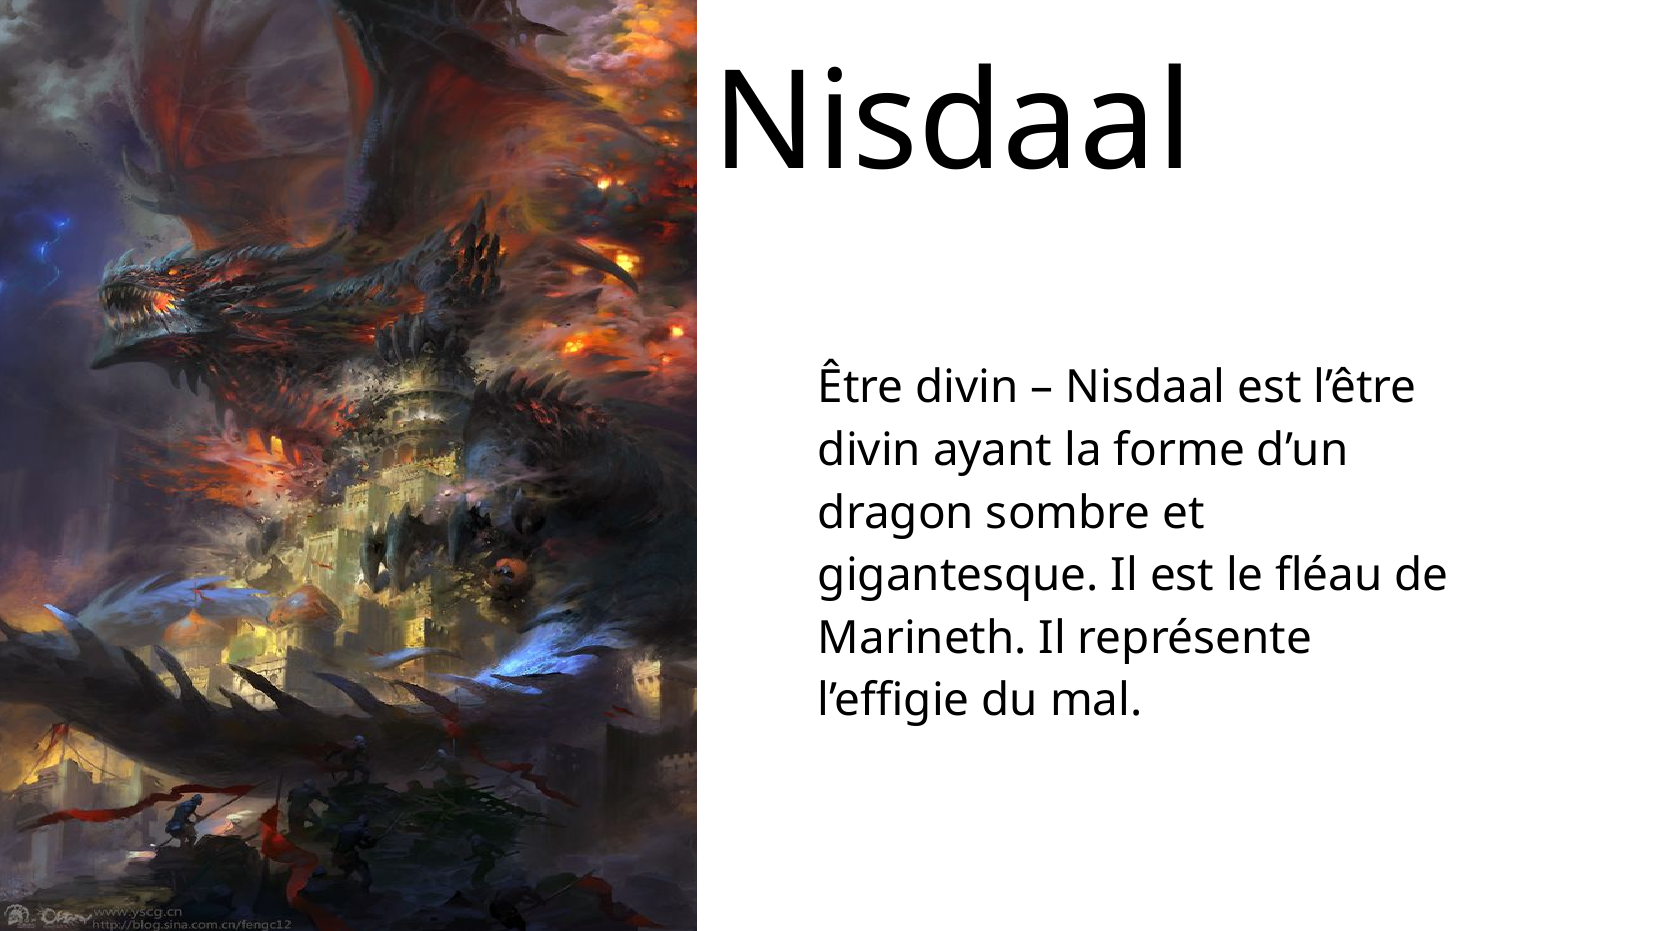

# Nisdaal
Être divin – Nisdaal est l’être divin ayant la forme d’un dragon sombre et gigantesque. Il est le fléau de Marineth. Il représente l’effigie du mal.